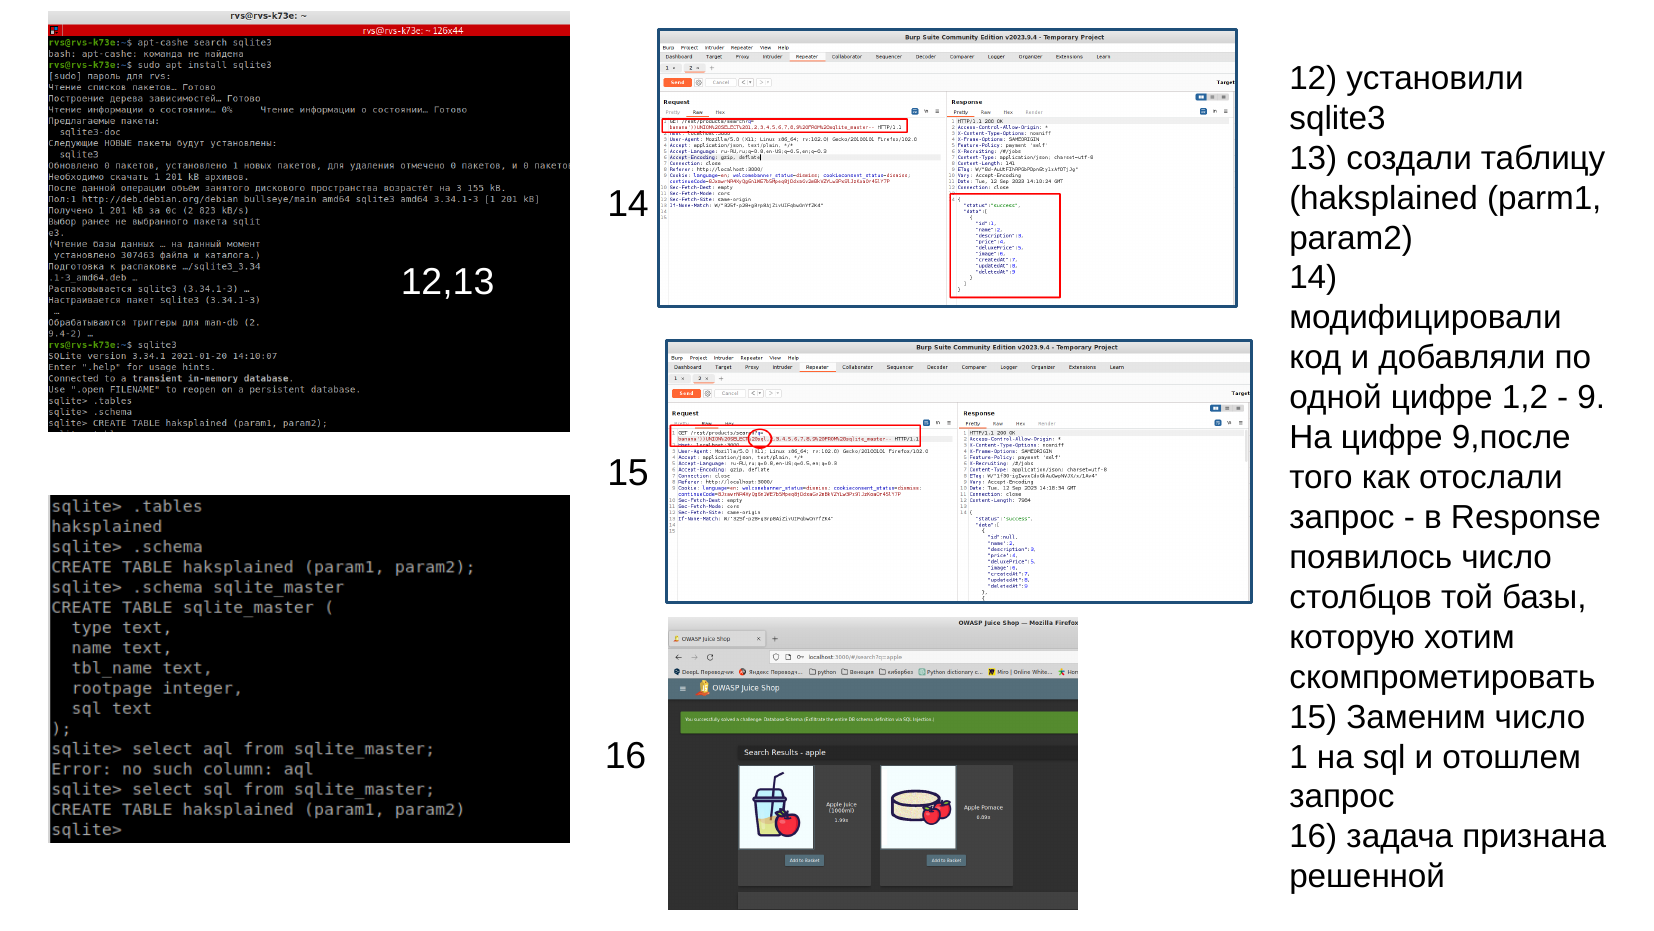

12) установили sqlite3
13) создали таблицу (haksplained (parm1, param2)
14) модифицировали код и добавляли по одной цифре 1,2 - 9. На цифре 9,после того как отослали запрос - в Response появилось число столбцов той базы, которую хотим скомпрометировать
15) Заменим число 1 на sql и отошлем запрос
16) задача признана решенной
14
12,13
15
16